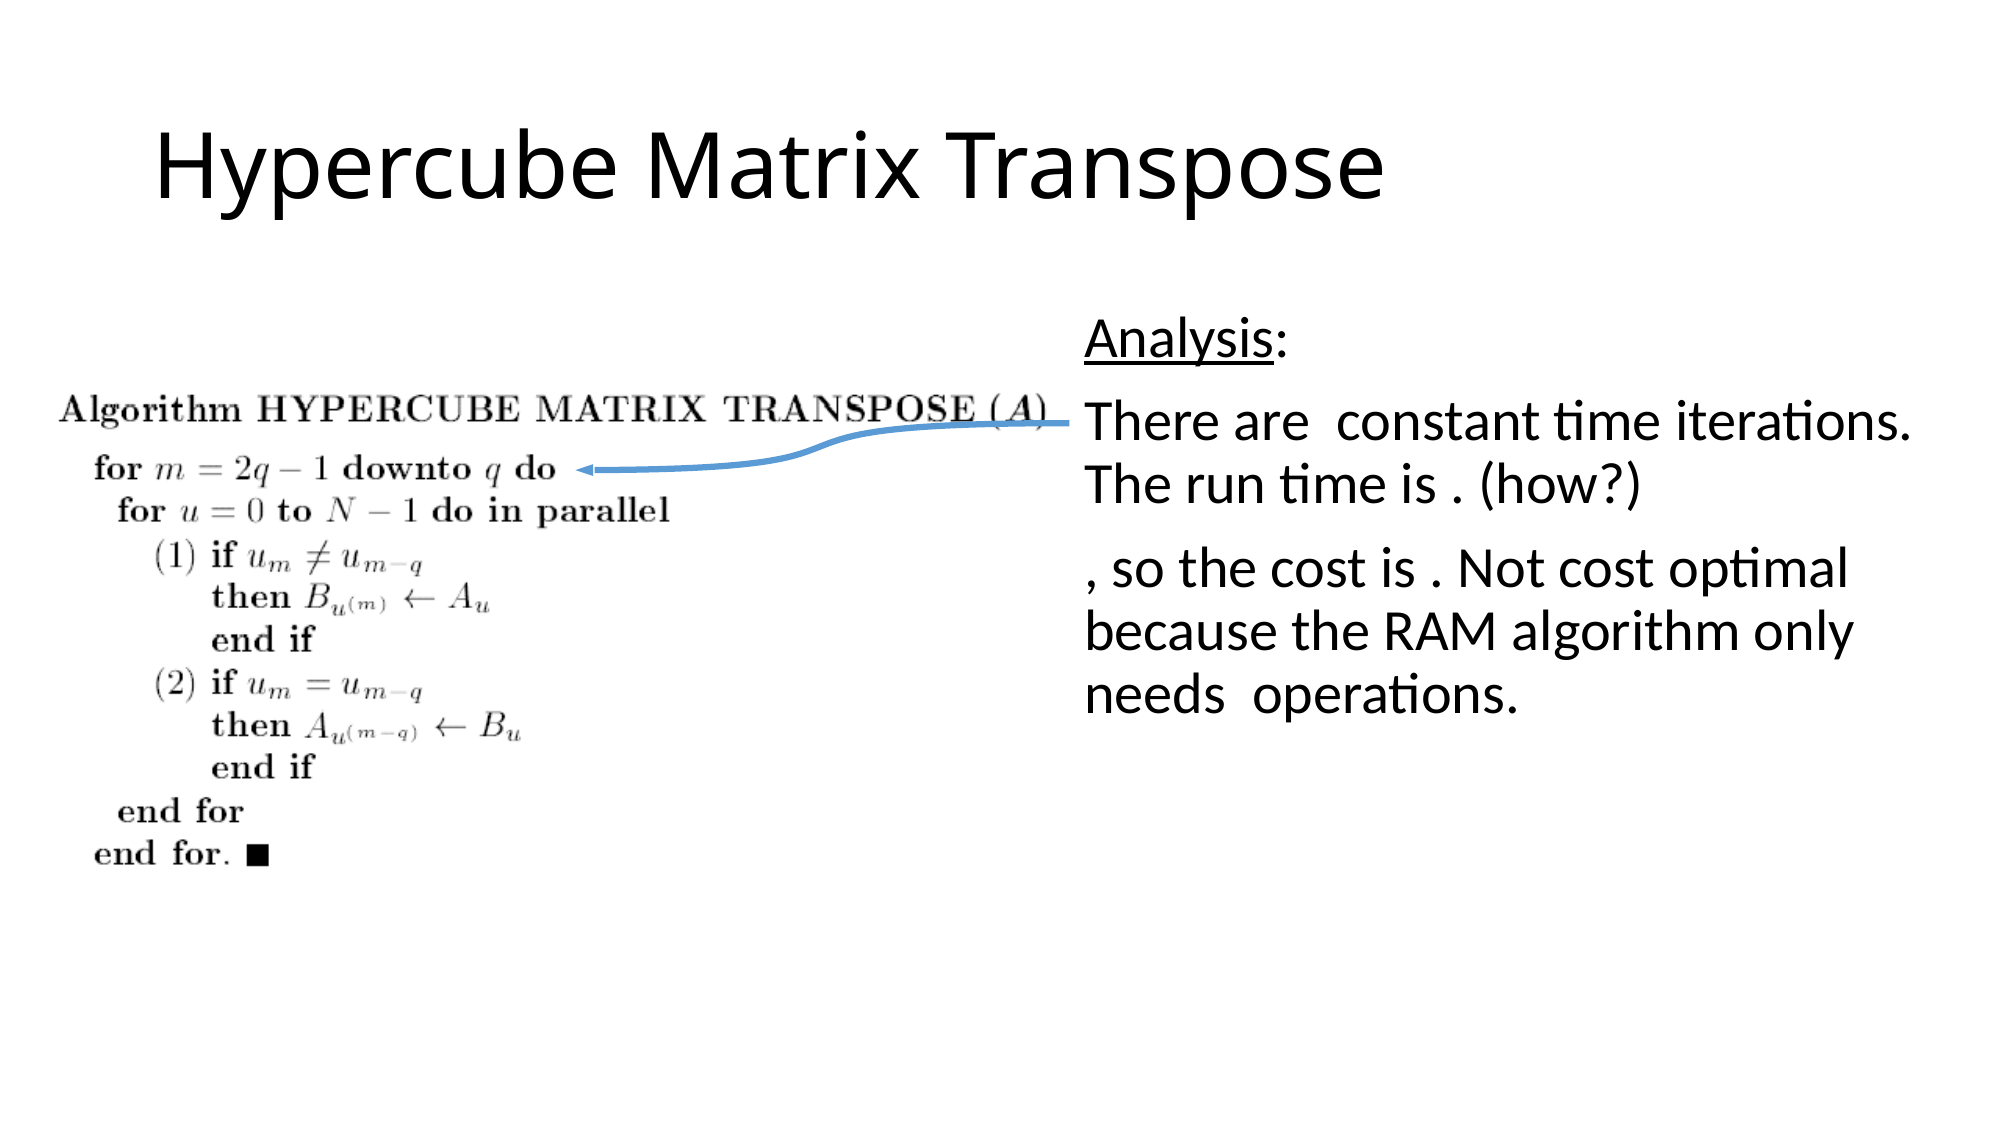

# Hypercube Matrix Transpose
Analysis:
There are constant time iterations. The run time is . (how?)
, so the cost is . Not cost optimal because the RAM algorithm only needs operations.